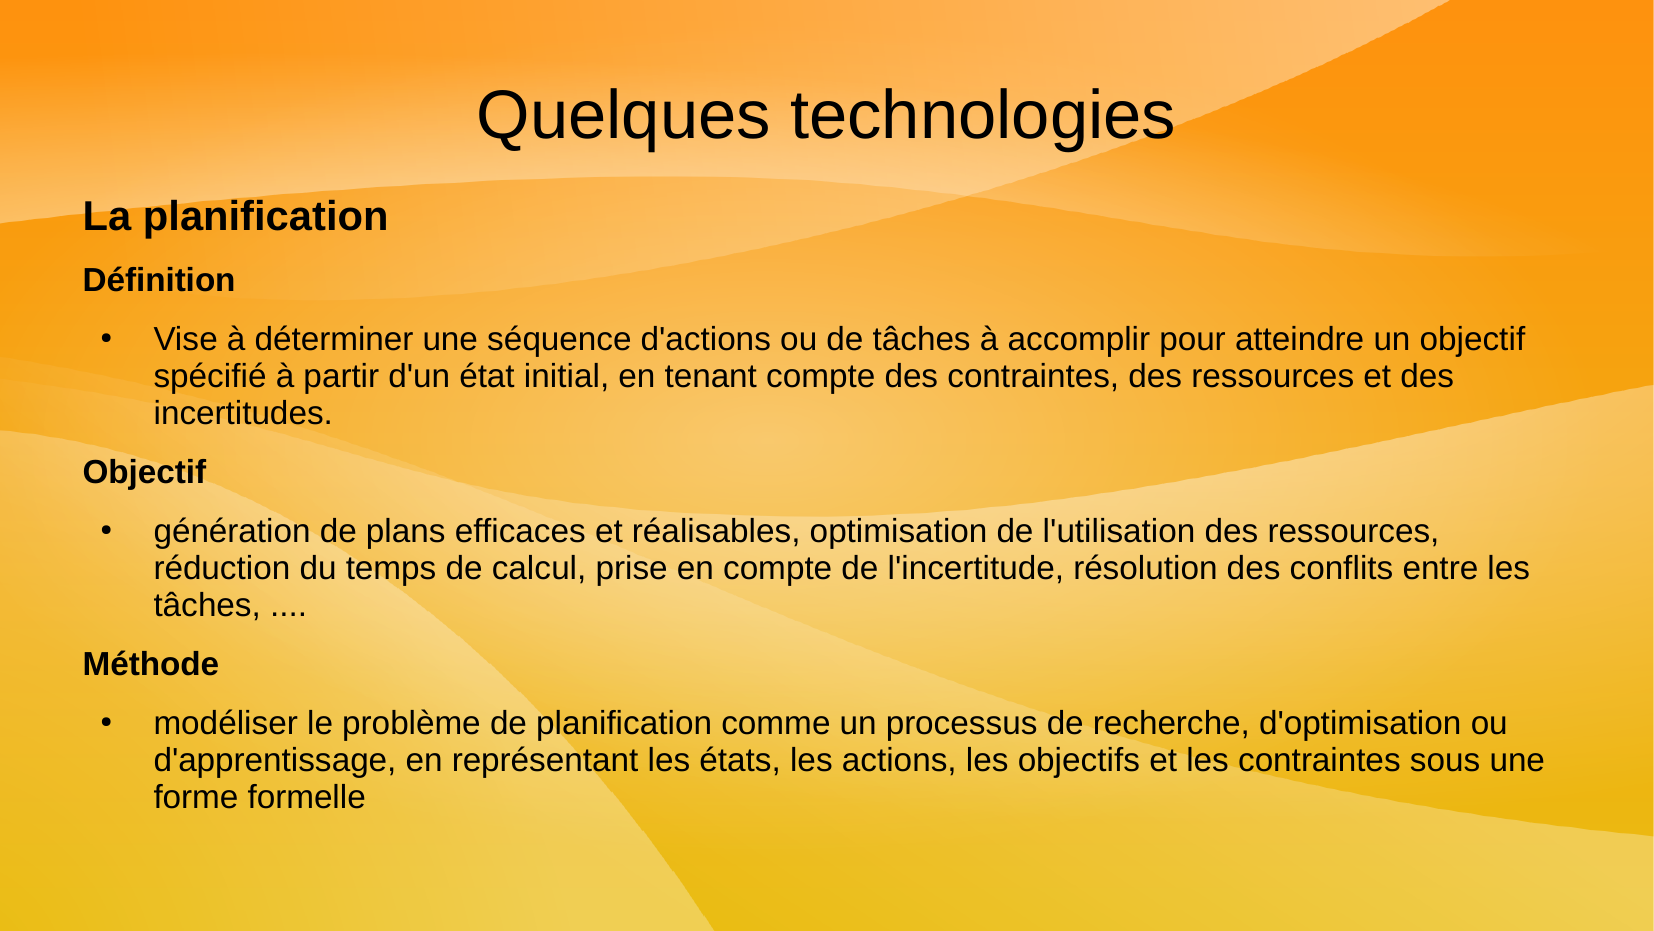

# Quelques technologies
La planification
Définition
Vise à déterminer une séquence d'actions ou de tâches à accomplir pour atteindre un objectif spécifié à partir d'un état initial, en tenant compte des contraintes, des ressources et des incertitudes.
Objectif
génération de plans efficaces et réalisables, optimisation de l'utilisation des ressources, réduction du temps de calcul, prise en compte de l'incertitude, résolution des conflits entre les tâches, ....
Méthode
modéliser le problème de planification comme un processus de recherche, d'optimisation ou d'apprentissage, en représentant les états, les actions, les objectifs et les contraintes sous une forme formelle